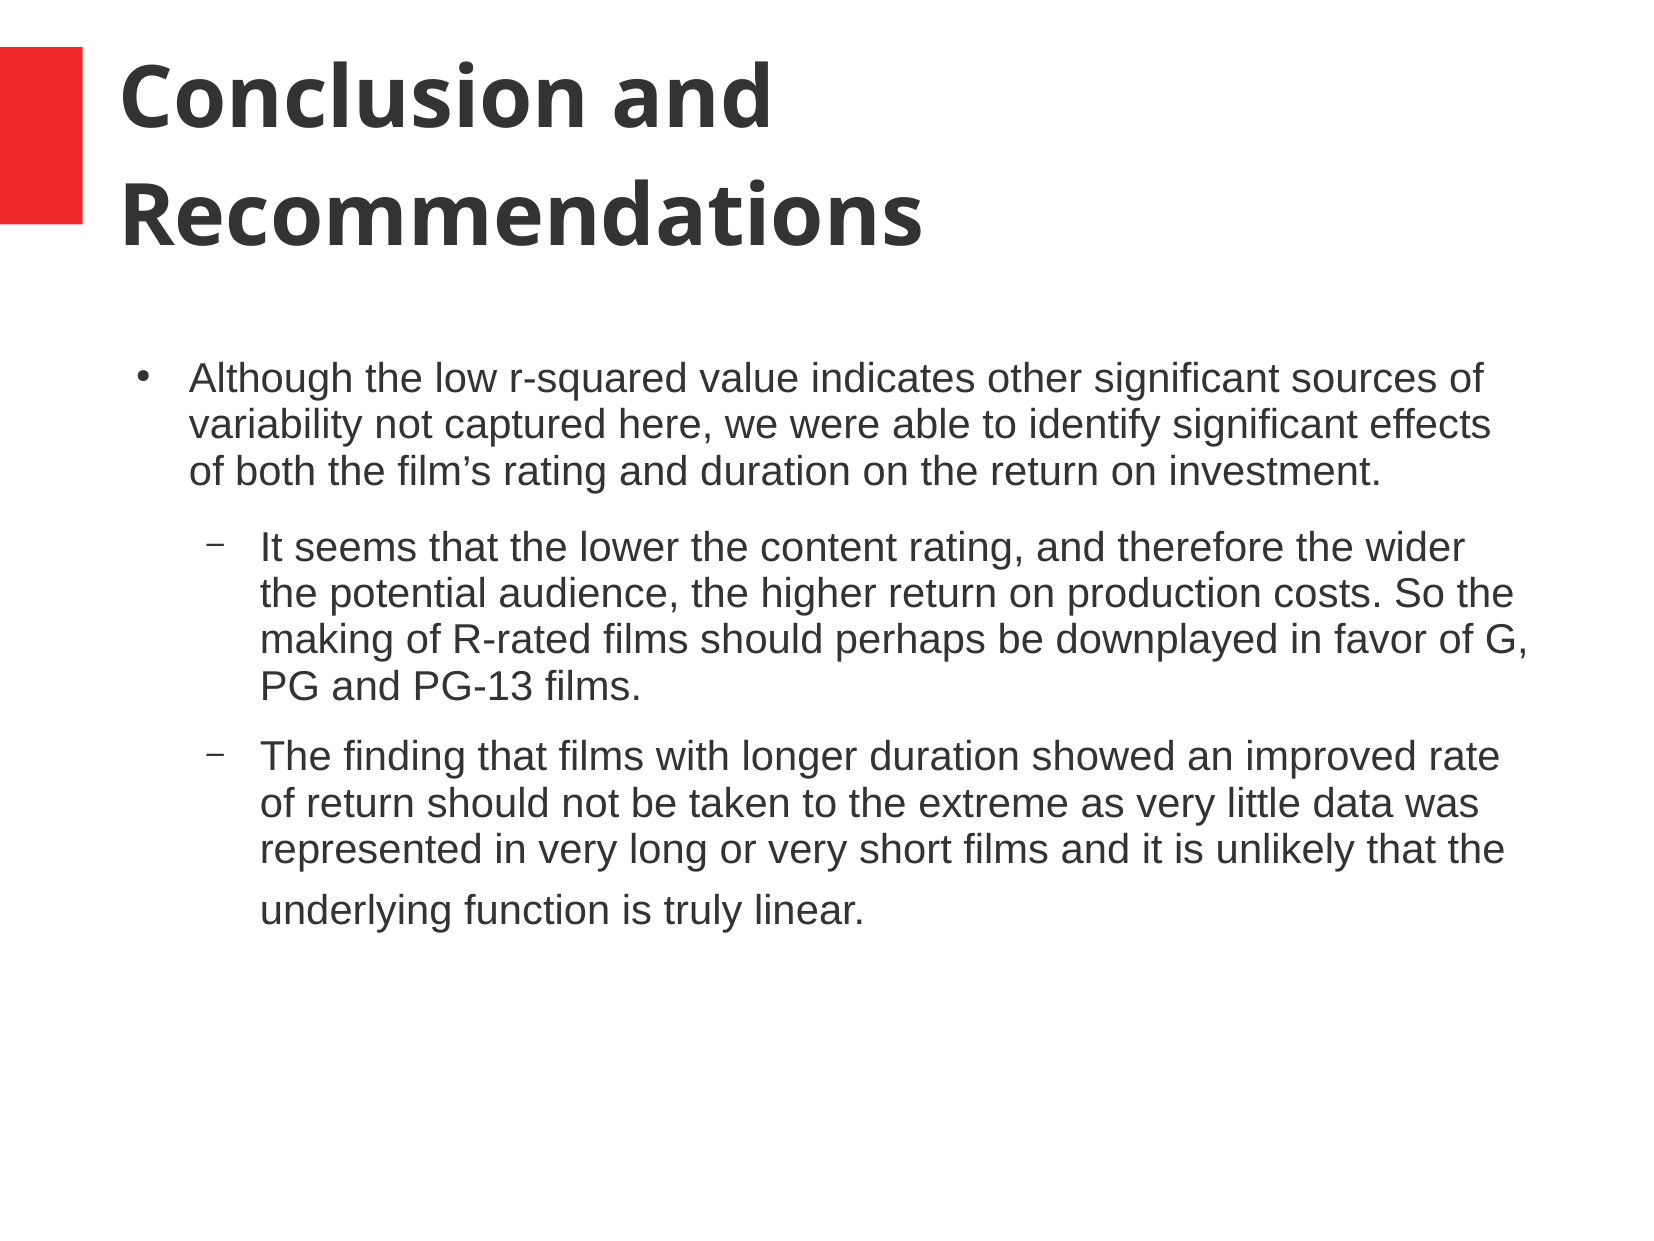

# Conclusion and Recommendations
Although the low r-squared value indicates other significant sources of variability not captured here, we were able to identify significant effects of both the film’s rating and duration on the return on investment.
It seems that the lower the content rating, and therefore the wider the potential audience, the higher return on production costs. So the making of R-rated films should perhaps be downplayed in favor of G, PG and PG-13 films.
The finding that films with longer duration showed an improved rate of return should not be taken to the extreme as very little data was represented in very long or very short films and it is unlikely that the underlying function is truly linear.